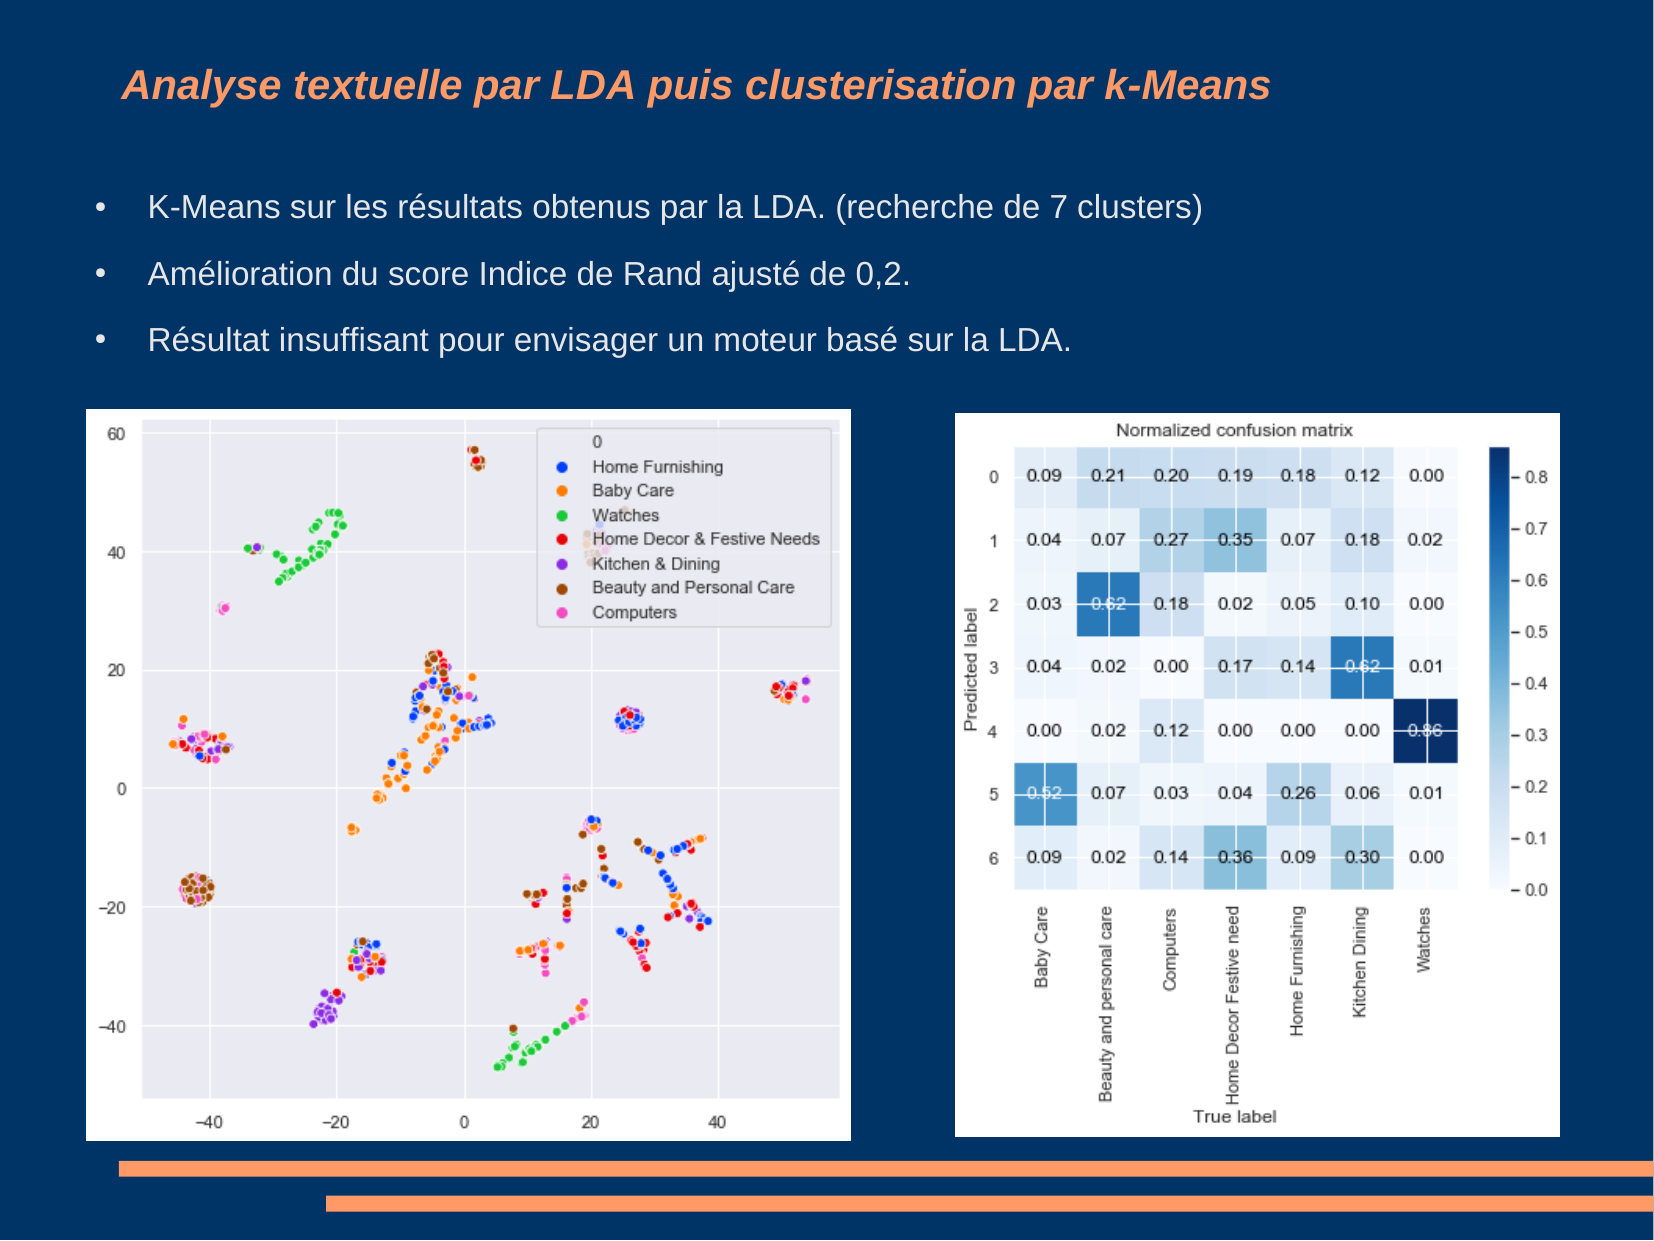

# Analyse textuelle par LDA puis clusterisation par k-Means
K-Means sur les résultats obtenus par la LDA. (recherche de 7 clusters)
Amélioration du score Indice de Rand ajusté de 0,2.
Résultat insuffisant pour envisager un moteur basé sur la LDA.